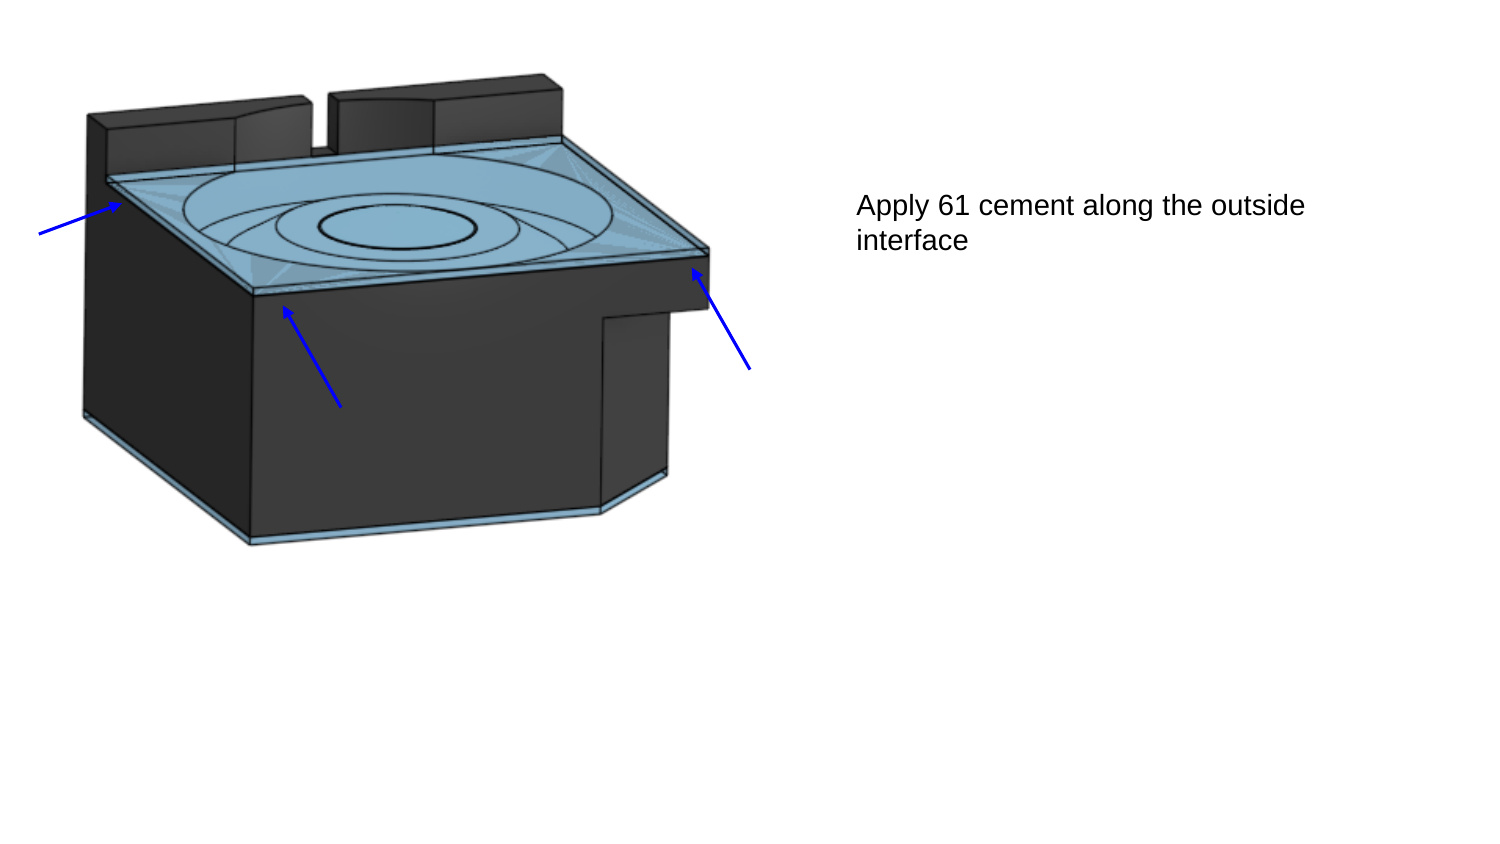

Apply 61 cement along the outside interface